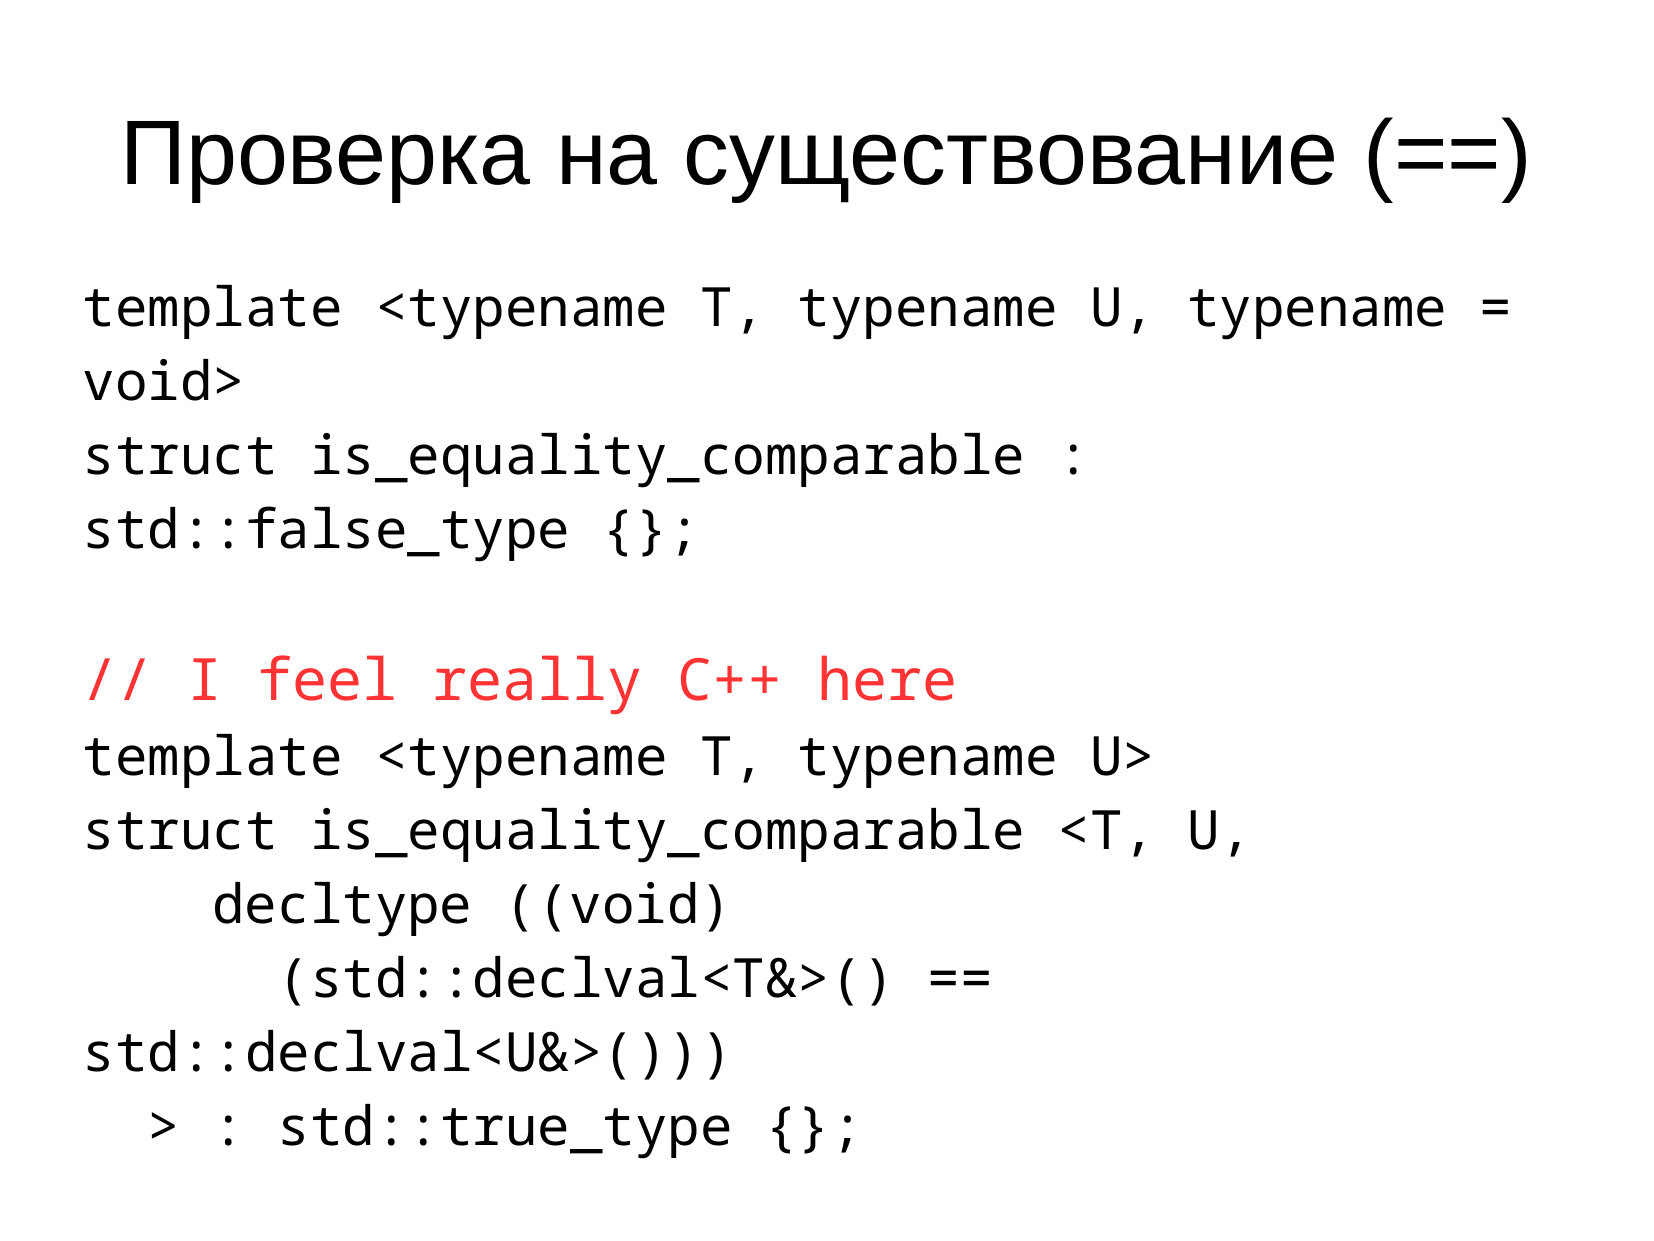

# Проверка на существование (==)
template <typename T, typename U, typename = void>
struct is_equality_comparable : std::false_type {};
// I feel really C++ here
template <typename T, typename U>
struct is_equality_comparable <T, U,
 decltype ((void)
 (std::declval<T&>() == std::declval<U&>()))
 > : std::true_type {};